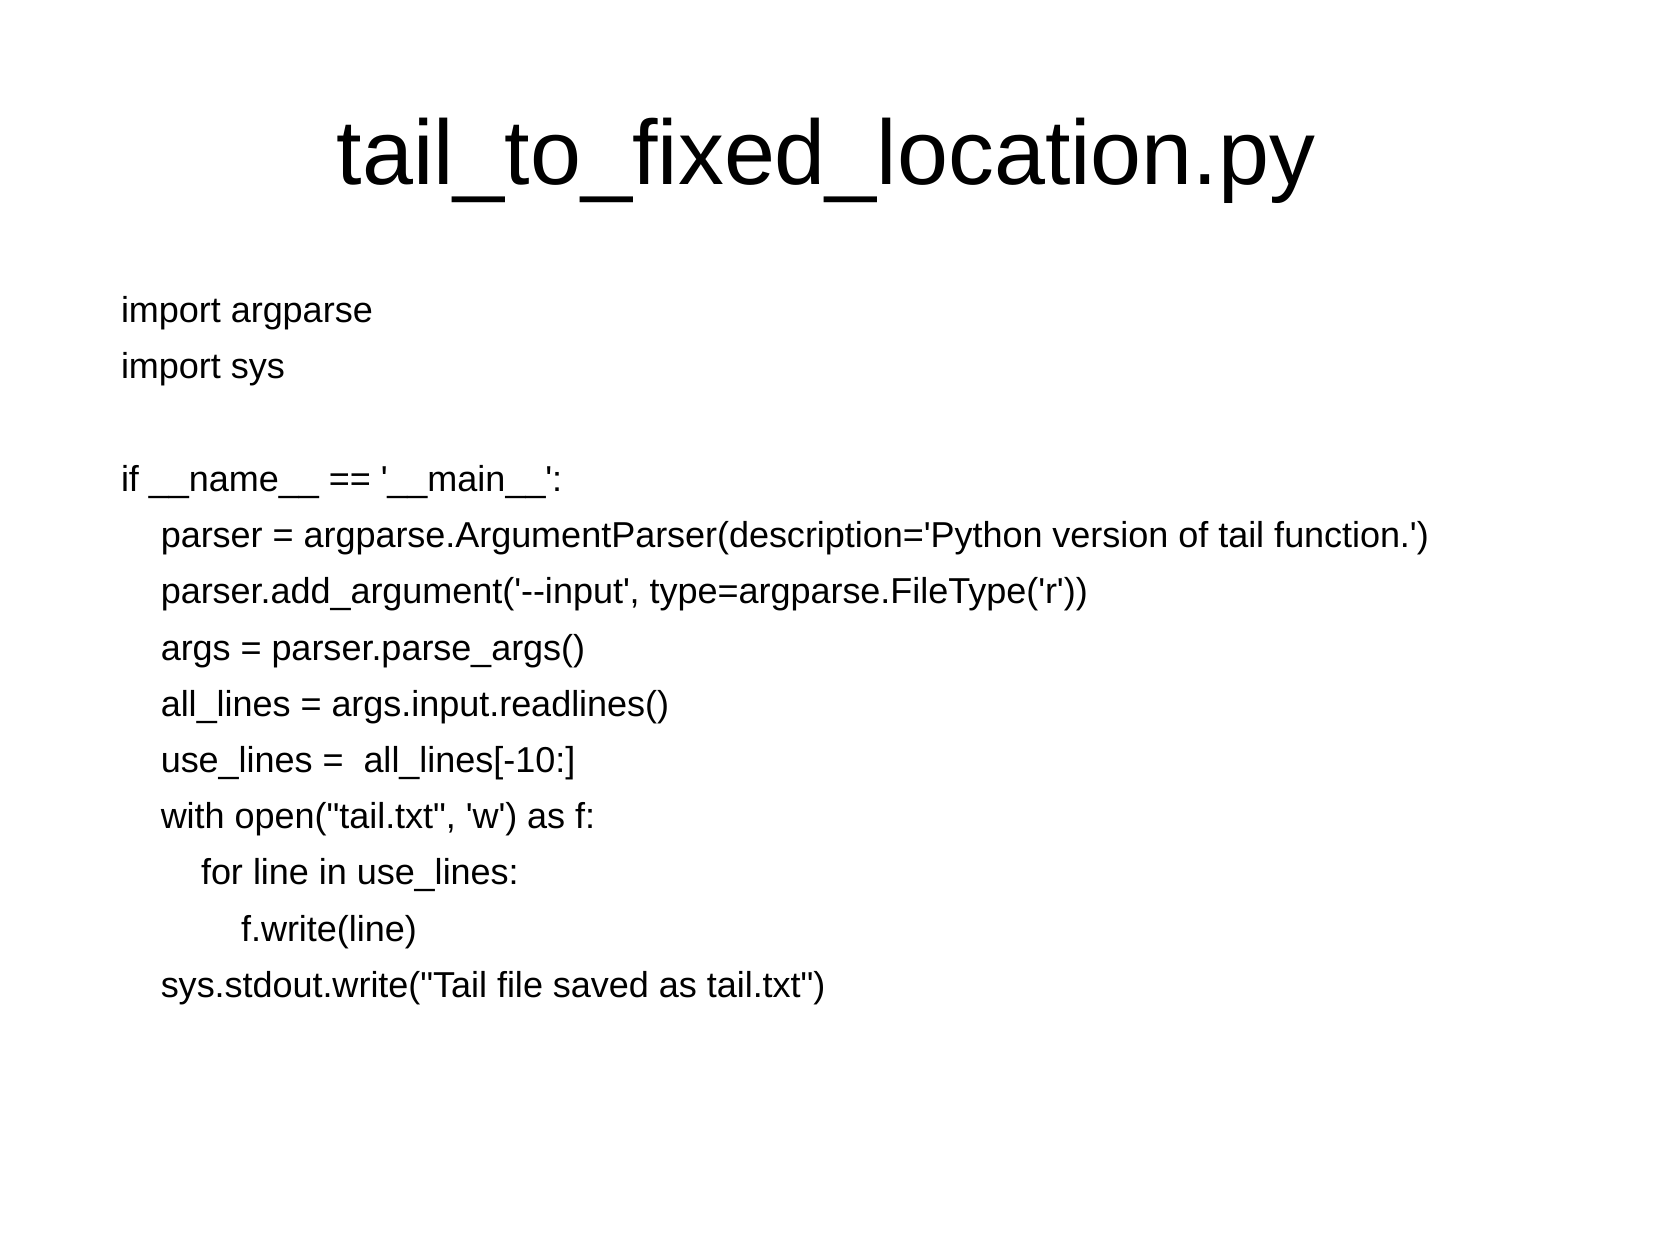

# tail_to_fixed_location.py
import argparse
import sys
if __name__ == '__main__':
 parser = argparse.ArgumentParser(description='Python version of tail function.')
 parser.add_argument('--input', type=argparse.FileType('r'))
 args = parser.parse_args()
 all_lines = args.input.readlines()
 use_lines = all_lines[-10:]
 with open("tail.txt", 'w') as f:
 for line in use_lines:
 f.write(line)
 sys.stdout.write("Tail file saved as tail.txt")